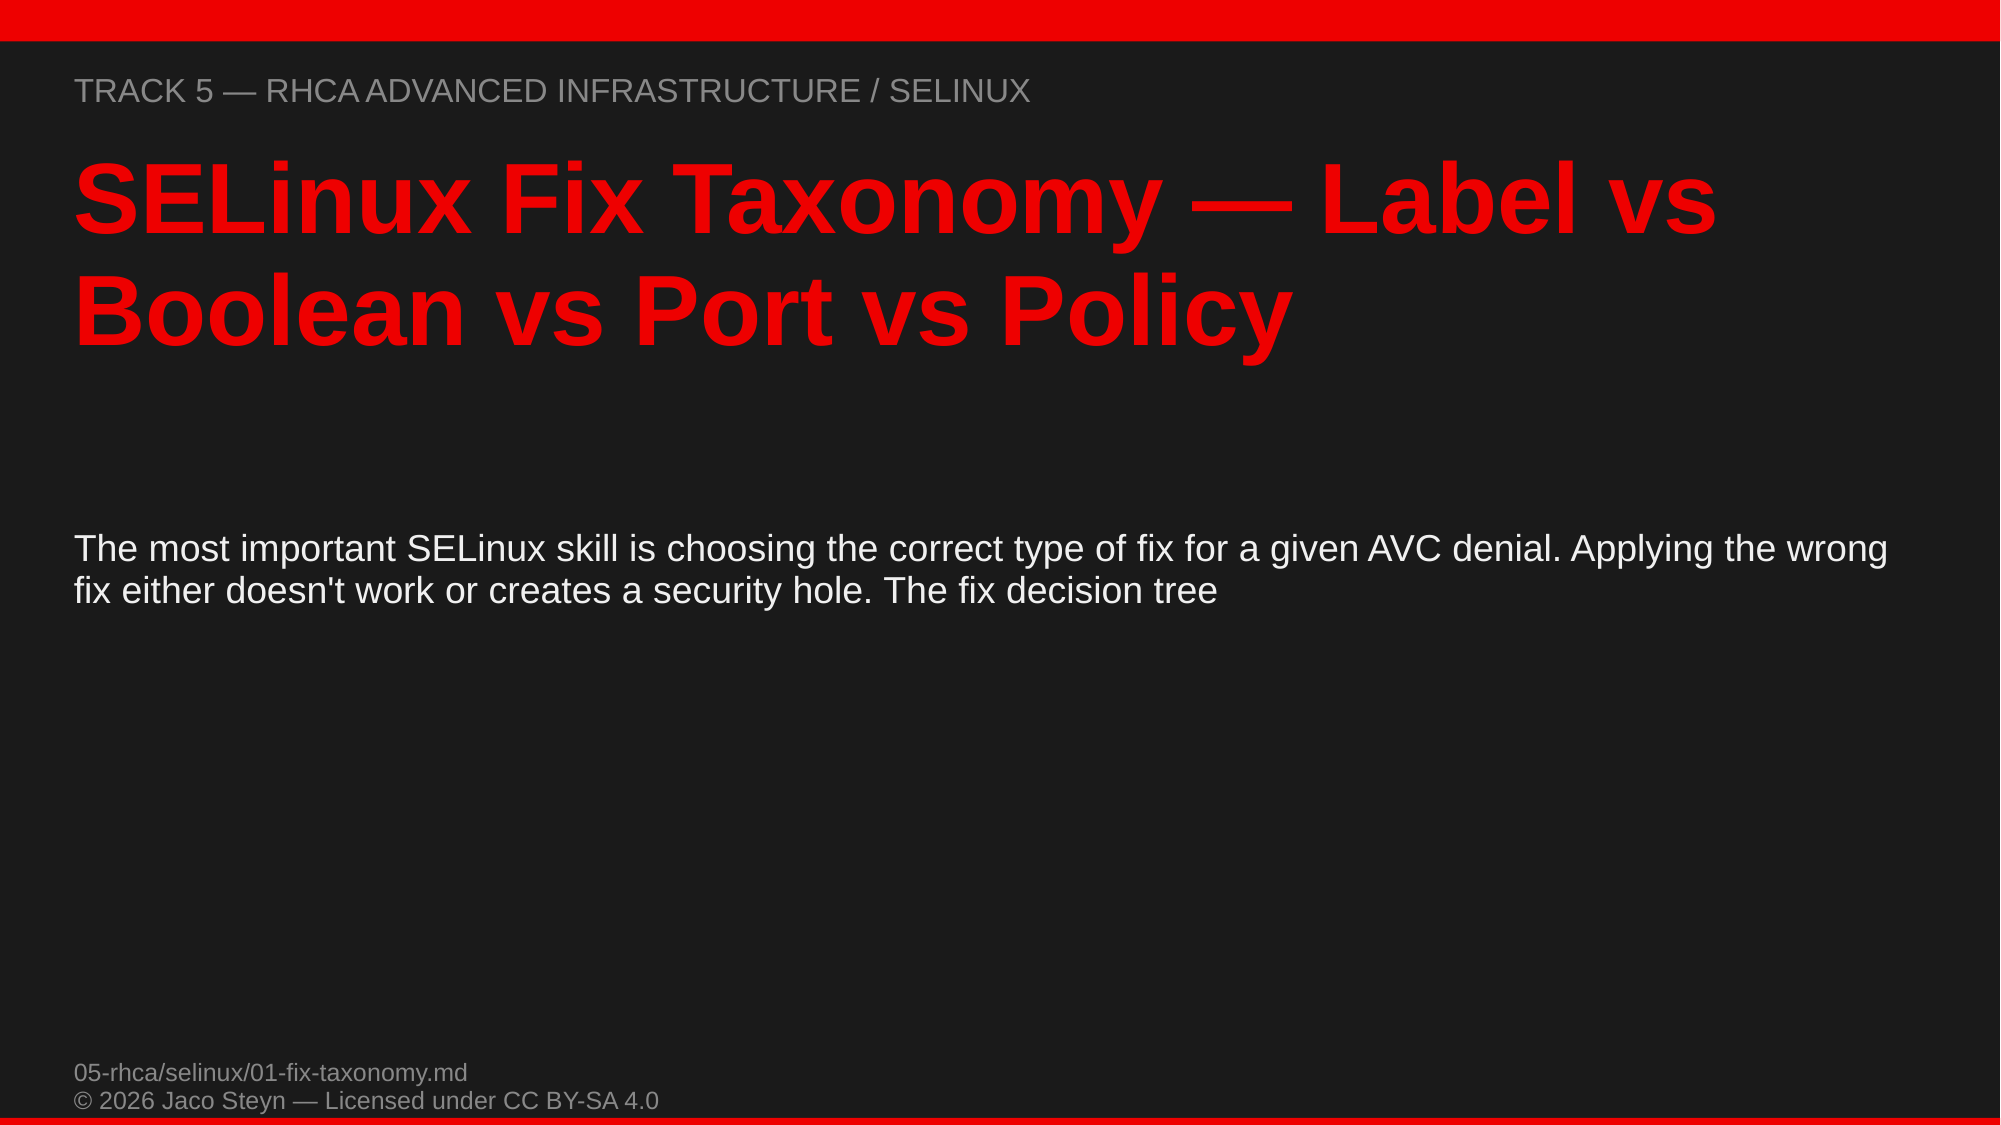

TRACK 5 — RHCA ADVANCED INFRASTRUCTURE / SELINUX
SELinux Fix Taxonomy — Label vs Boolean vs Port vs Policy
The most important SELinux skill is choosing the correct type of fix for a given AVC denial. Applying the wrong fix either doesn't work or creates a security hole. The fix decision tree
05-rhca/selinux/01-fix-taxonomy.md
© 2026 Jaco Steyn — Licensed under CC BY-SA 4.0